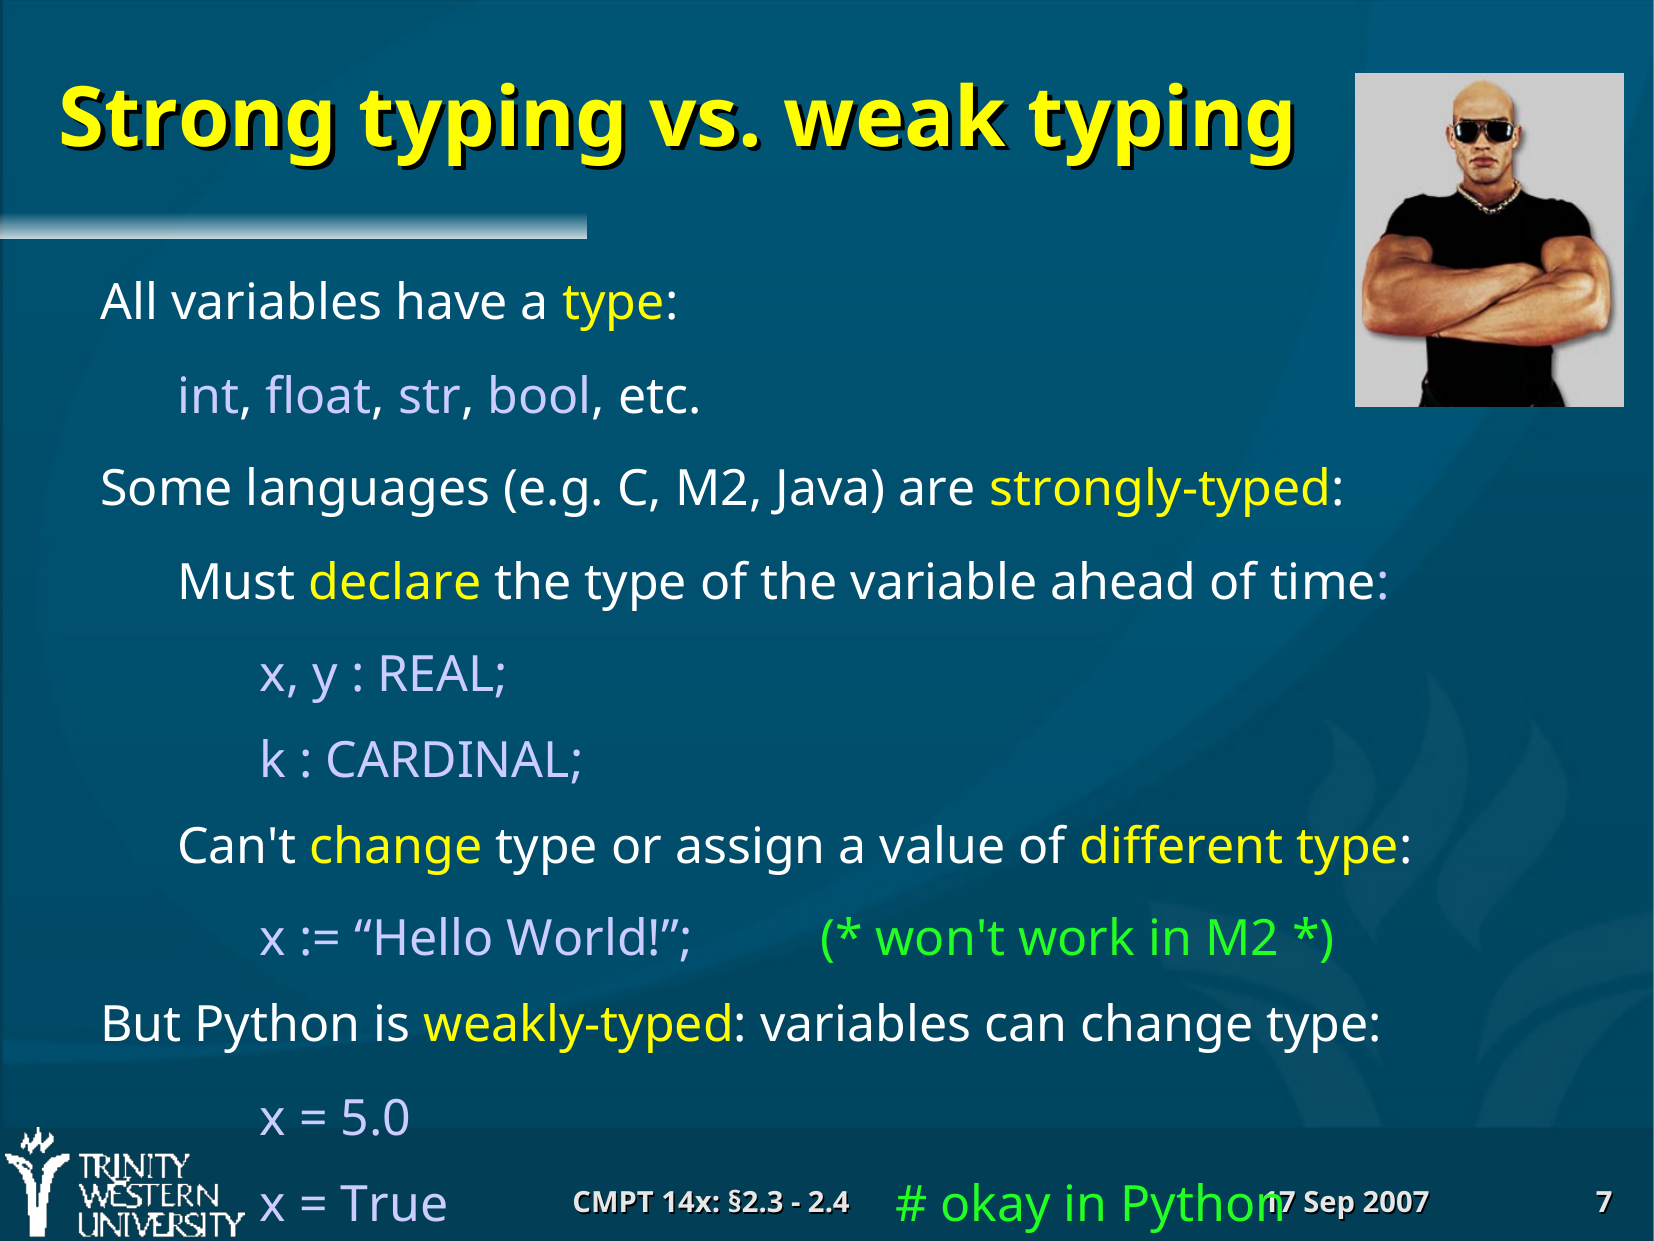

# Strong typing vs. weak typing
All variables have a type:
int, float, str, bool, etc.
Some languages (e.g. C, M2, Java) are strongly-typed:
Must declare the type of the variable ahead of time:
x, y : REAL;
k : CARDINAL;
Can't change type or assign a value of different type:
x := “Hello World!”;		(* won't work in M2 *)
But Python is weakly-typed: variables can change type:
x = 5.0
x = True						# okay in Python
CMPT 14x: §2.3 - 2.4
17 Sep 2007
7